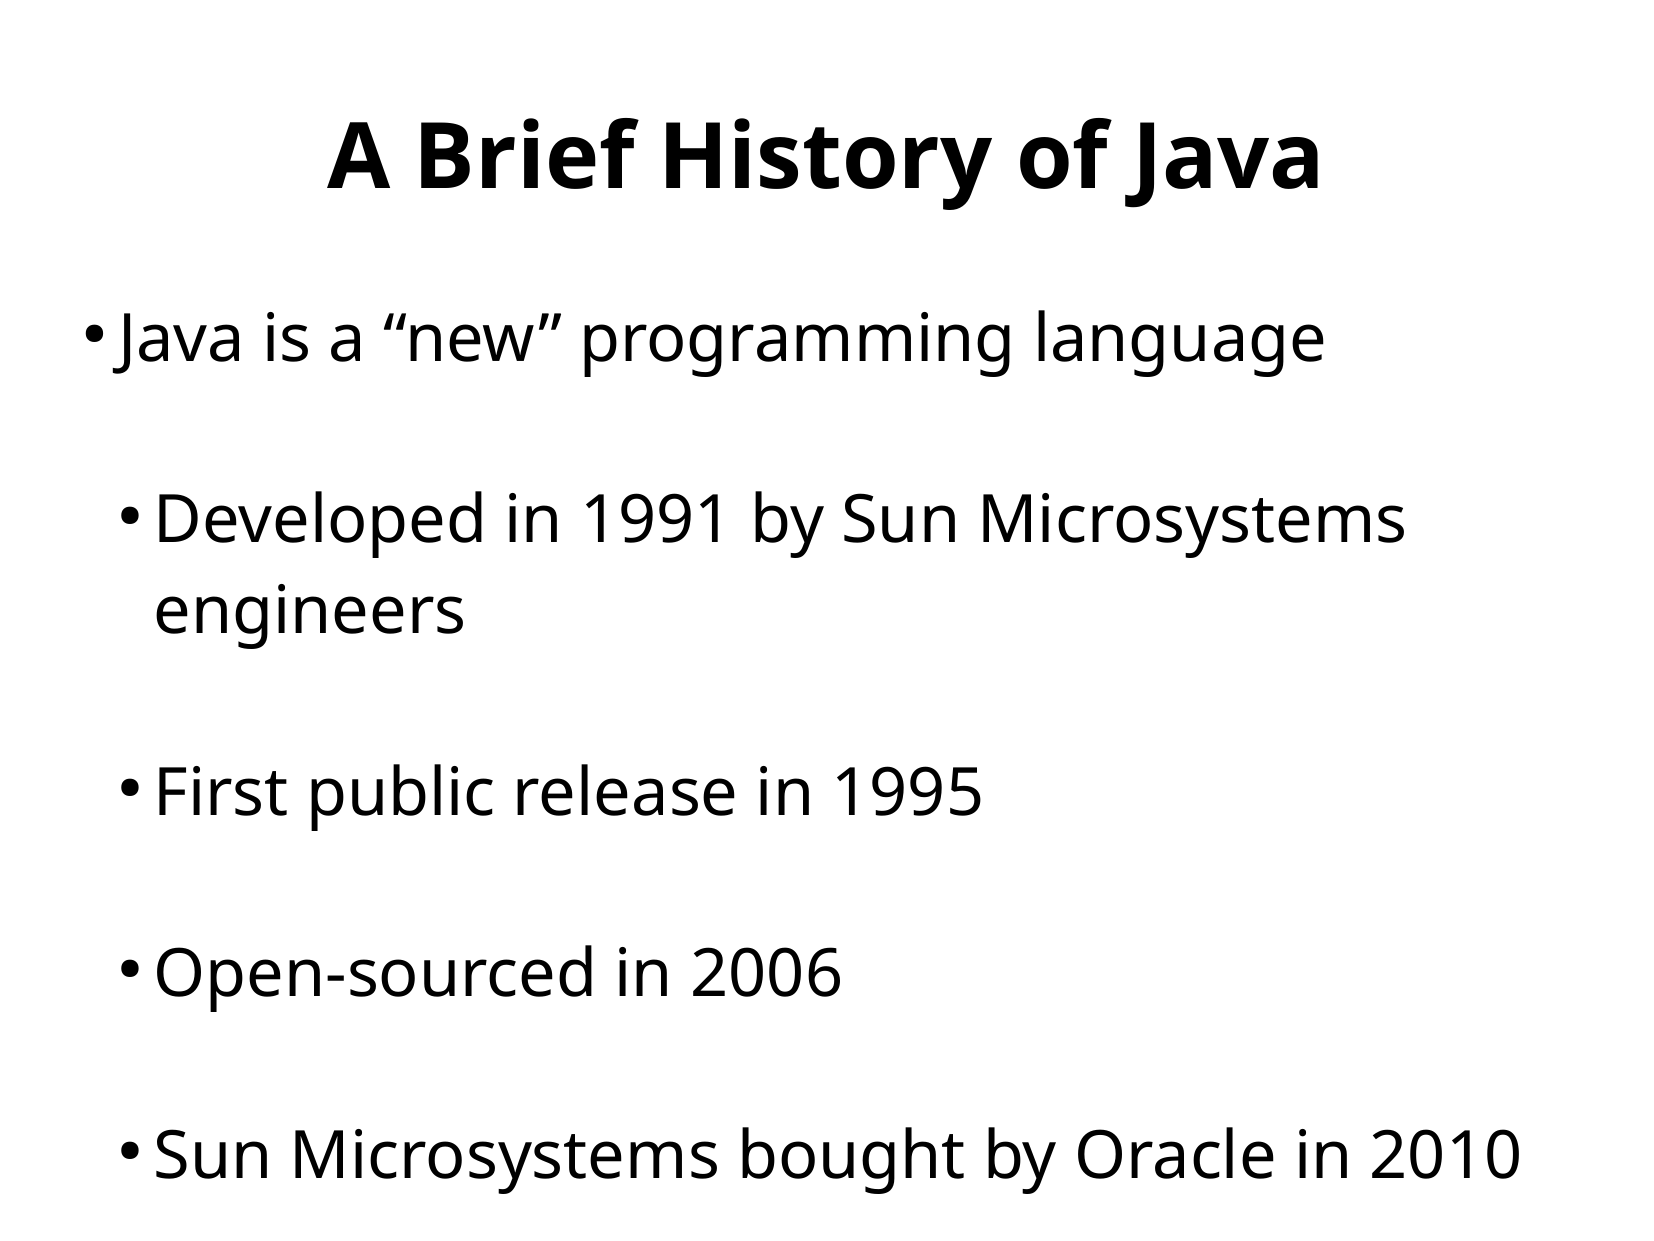

# A Brief History of Java
Java is a “new” programming language
Developed in 1991 by Sun Microsystems engineers
First public release in 1995
Open-sourced in 2006
Sun Microsystems bought by Oracle in 2010